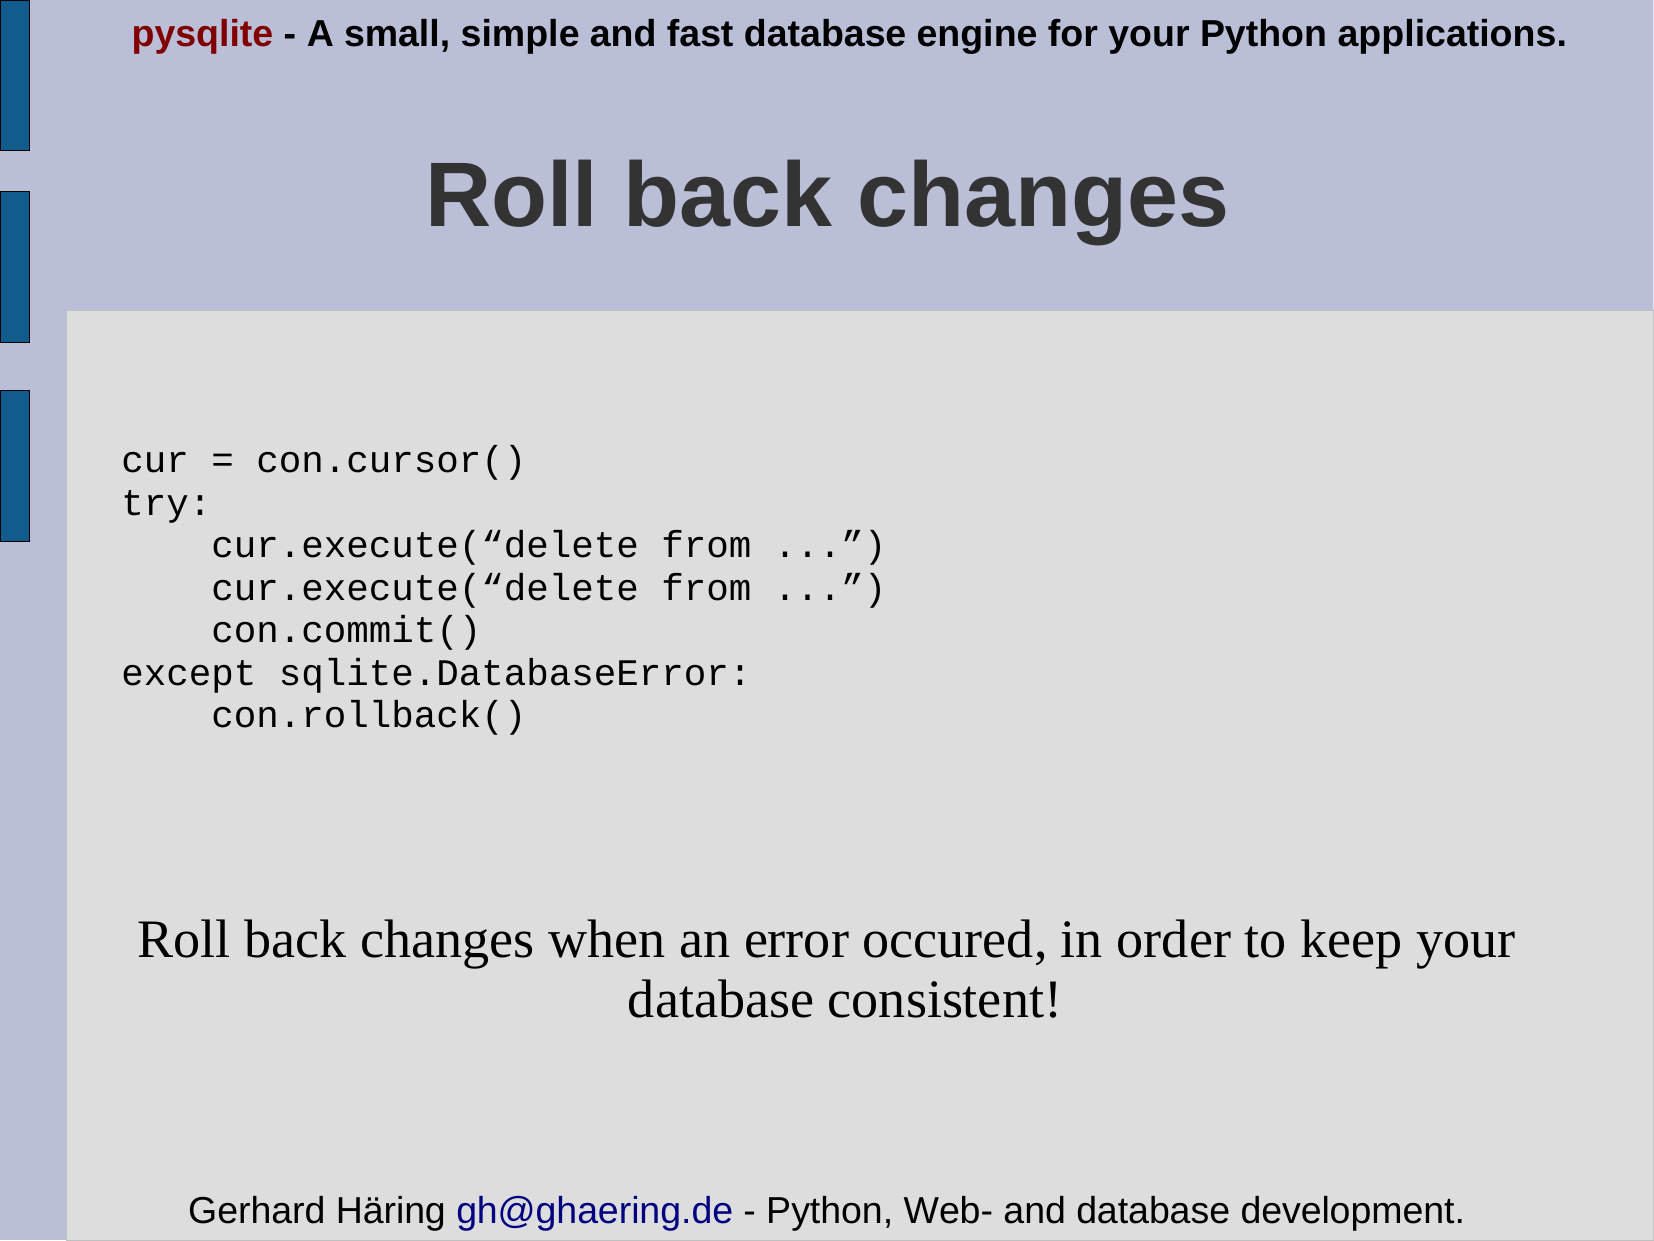

# Roll back changes
cur = con.cursor()
try:
 cur.execute(“delete from ...”)
 cur.execute(“delete from ...”)
 con.commit()
except sqlite.DatabaseError:
 con.rollback()
Roll back changes when an error occured, in order to keep your database consistent!